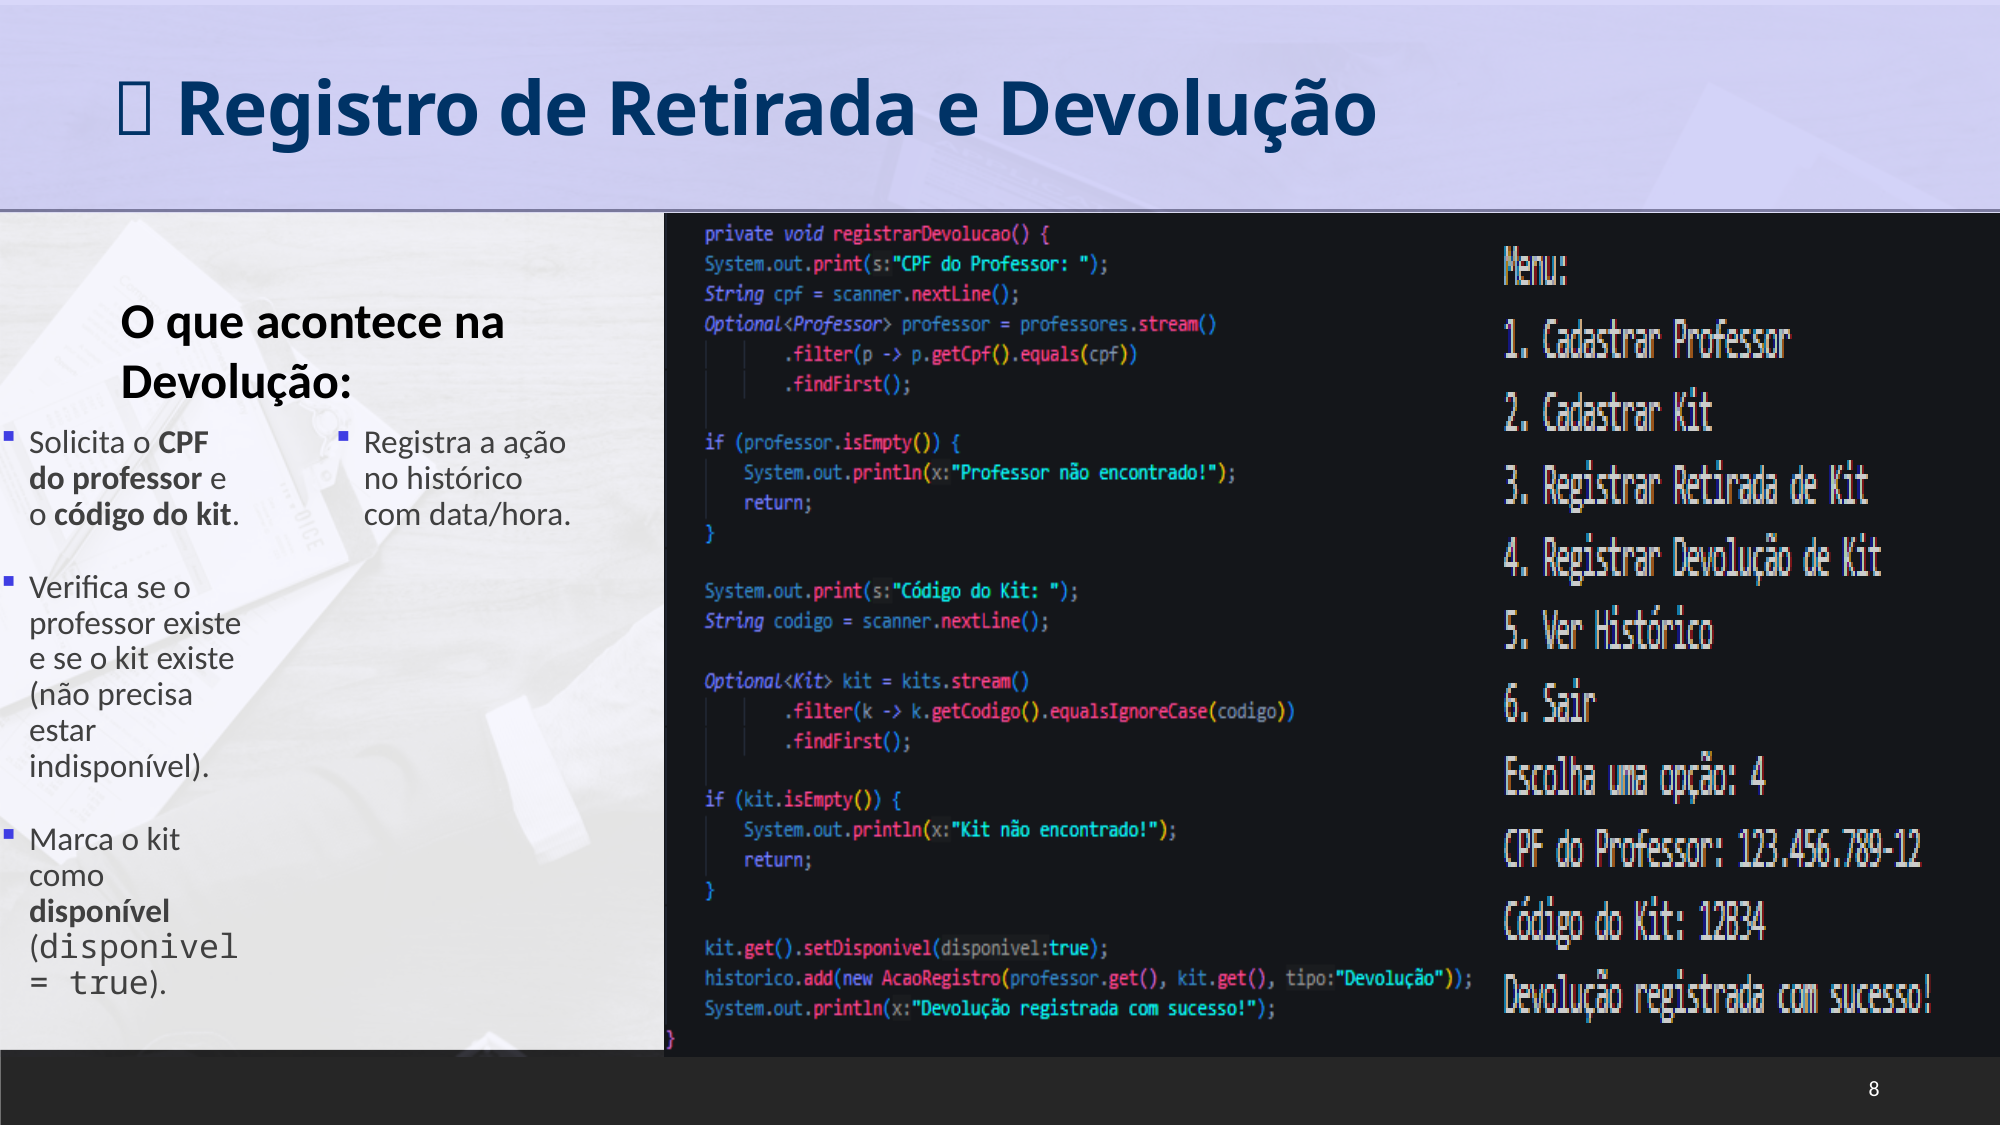

# 🔄 Registro de Retirada e Devolução
O que acontece na Devolução:
Solicita o CPF do professor e o código do kit.
Verifica se o professor existe e se o kit existe (não precisa estar indisponível).
Marca o kit como disponível (disponivel = true).
Registra a ação no histórico com data/hora.